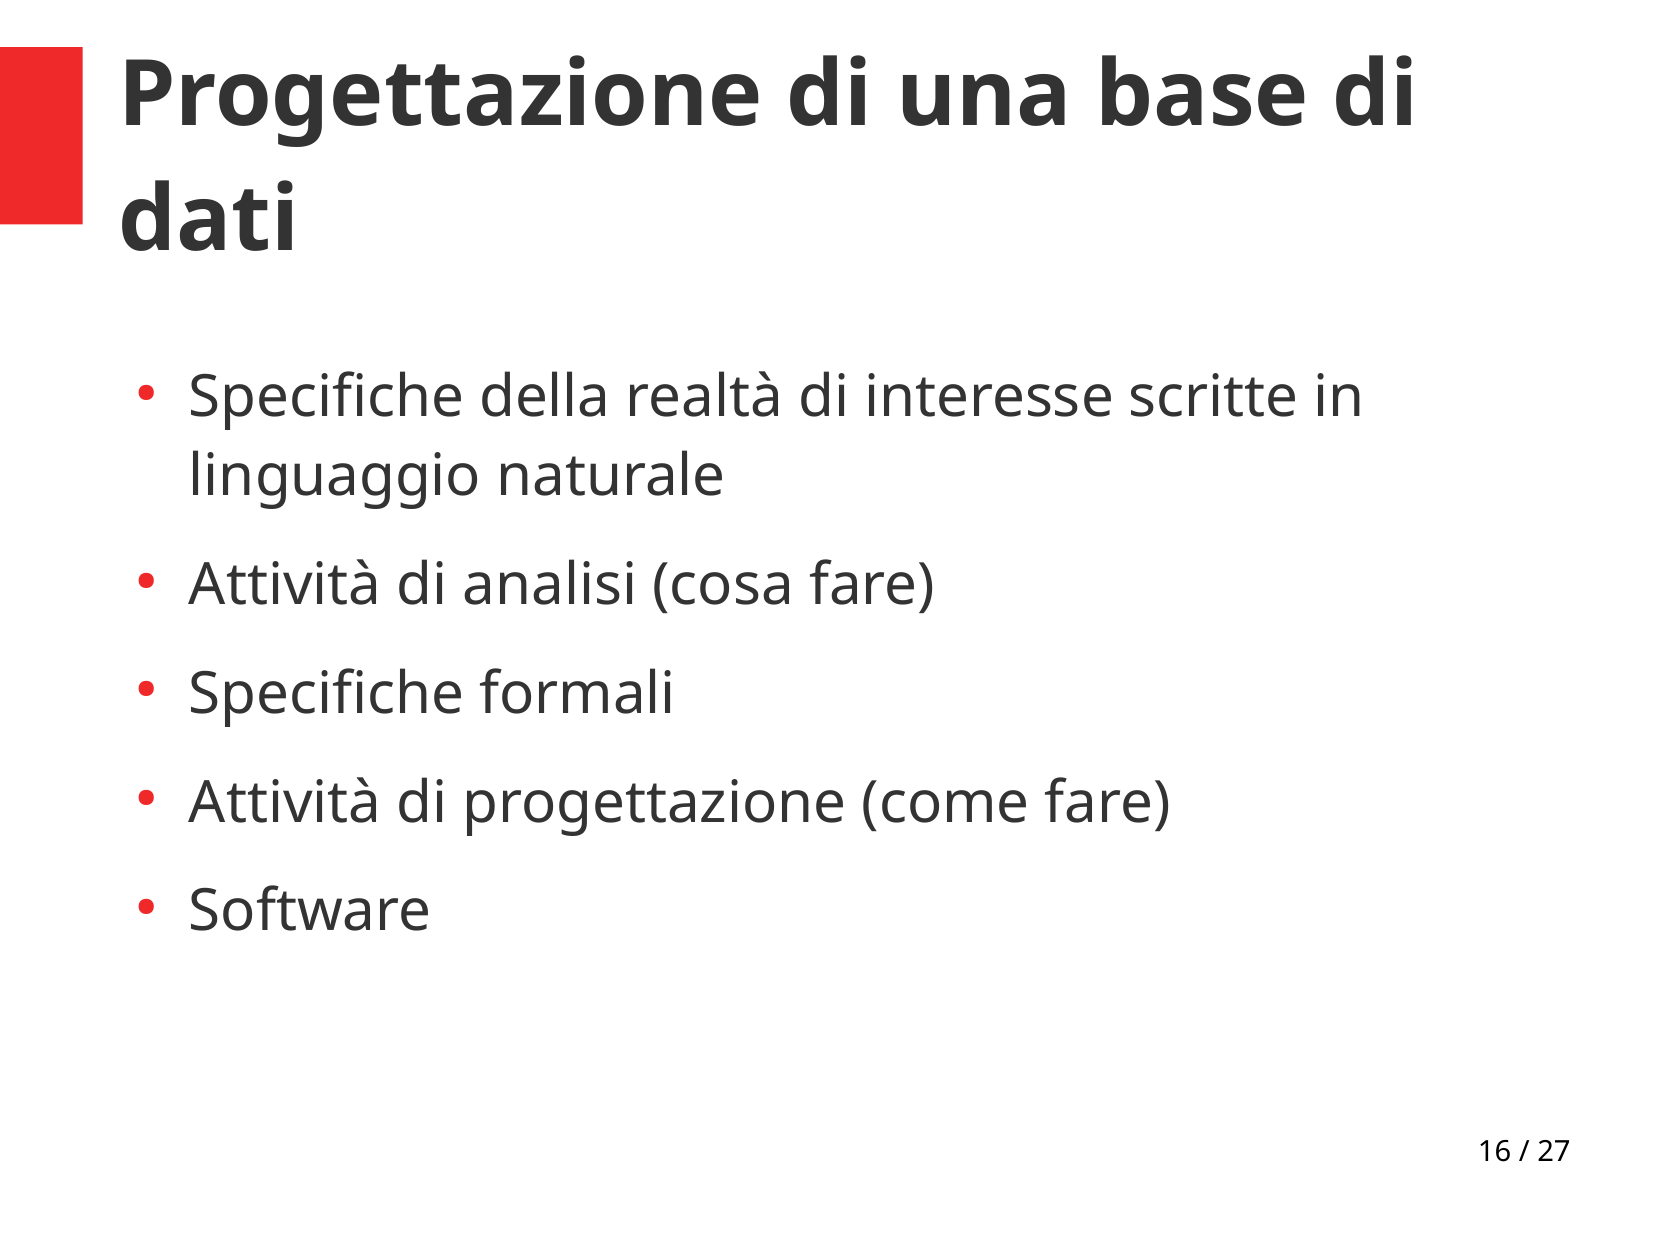

# Progettazione di una base di dati
Specifiche della realtà di interesse scritte in linguaggio naturale
Attività di analisi (cosa fare)
Specifiche formali
Attività di progettazione (come fare)
Software
16